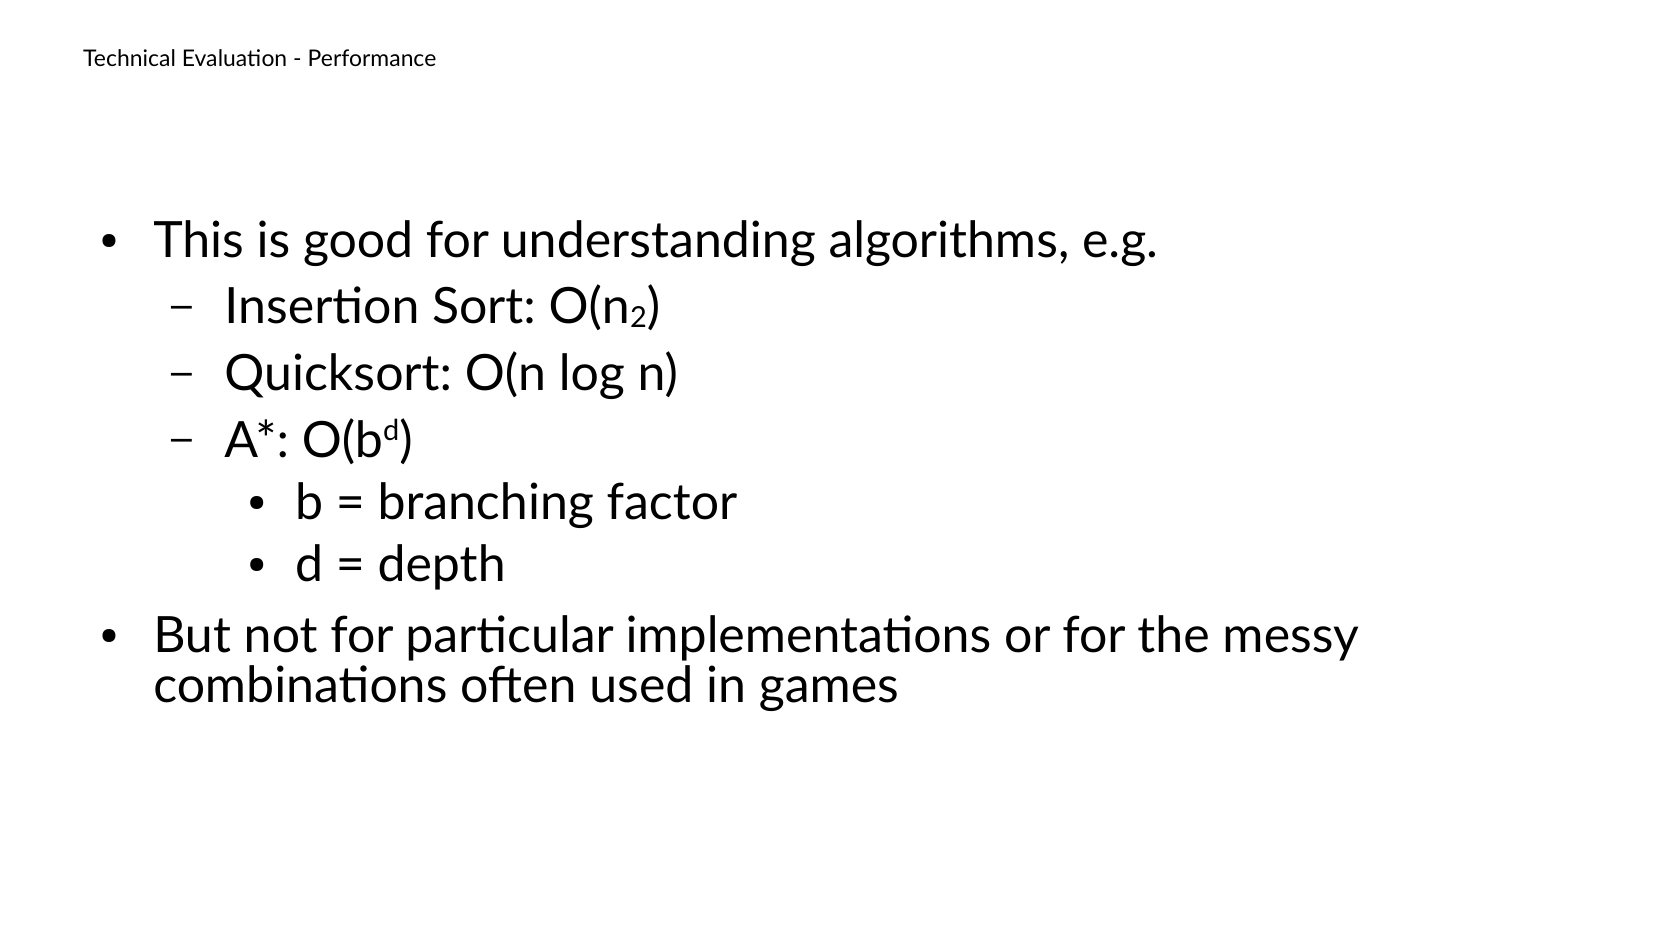

# Technical Evaluation - Performance
This is good for understanding algorithms, e.g.
Insertion Sort: O(n2)
Quicksort: O(n log n)
A*: O(bd)
b = branching factor
d = depth
But not for particular implementations or for the messy combinations often used in games